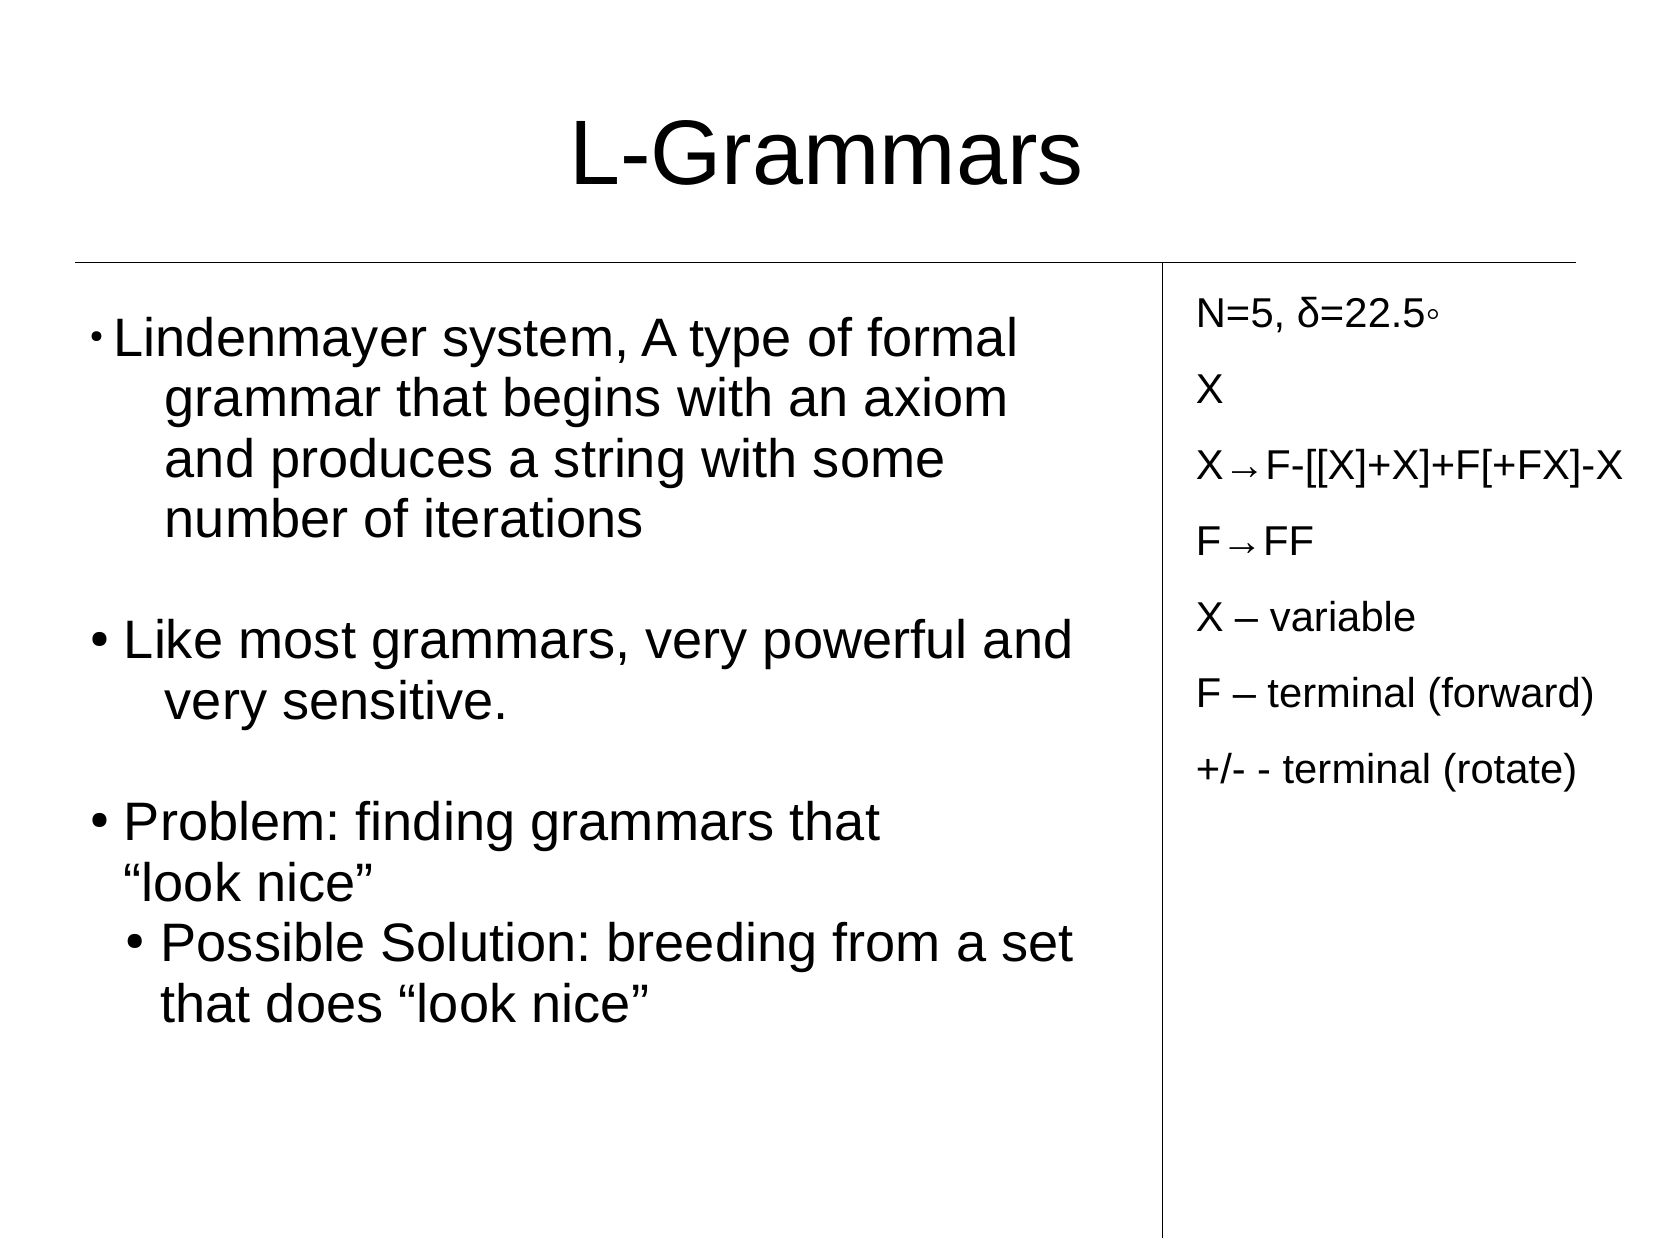

# L-Grammars
N=5, δ=22.5◦
X
X→F-[[X]+X]+F[+FX]-X
F→FF
X – variable
F – terminal (forward)
+/- - terminal (rotate)
 Lindenmayer system, A type of formal 		grammar that begins with an axiom 		and produces a string with some 			number of iterations
 Like most grammars, very powerful and
 	very sensitive.
 Problem: finding grammars that
 “look nice”
Possible Solution: breeding from a set that does “look nice”